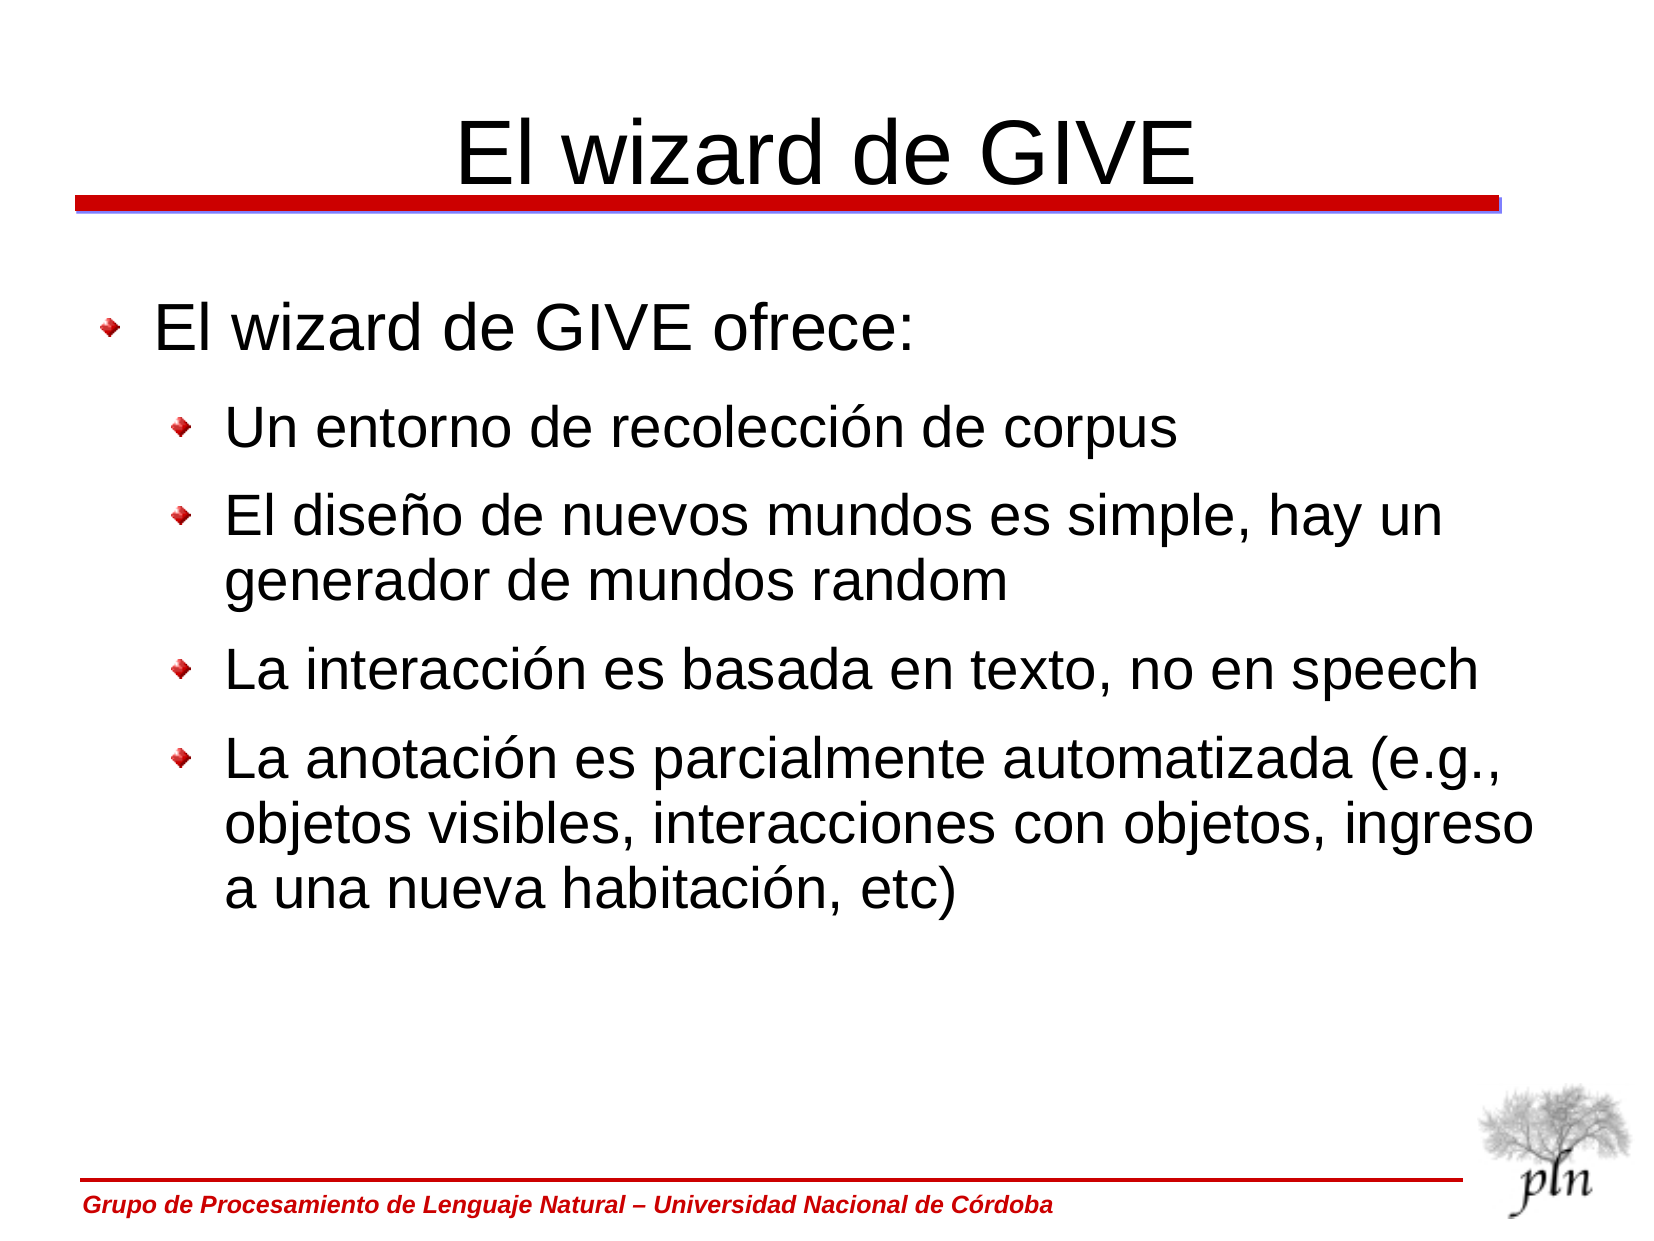

# El wizard de GIVE
El wizard de GIVE ofrece:
Un entorno de recolección de corpus
El diseño de nuevos mundos es simple, hay un generador de mundos random
La interacción es basada en texto, no en speech
La anotación es parcialmente automatizada (e.g., objetos visibles, interacciones con objetos, ingreso a una nueva habitación, etc)